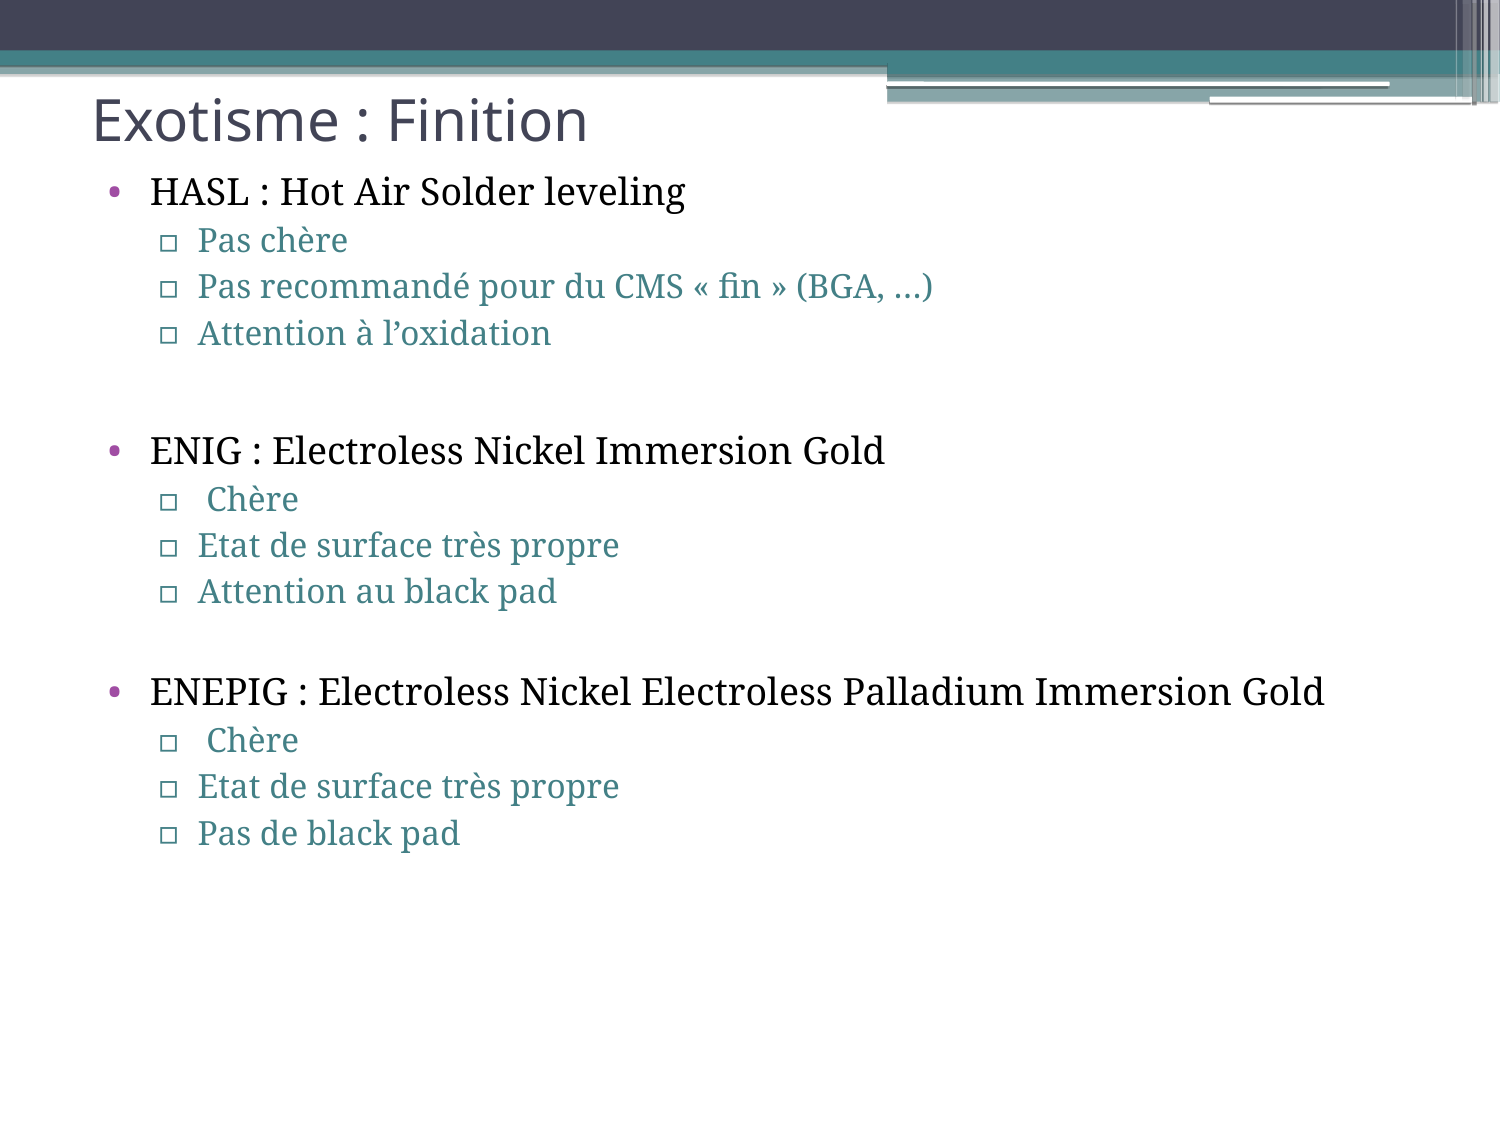

# Exotisme : Finition
HASL : Hot Air Solder leveling
Pas chère
Pas recommandé pour du CMS « fin » (BGA, …)
Attention à l’oxidation
ENIG : Electroless Nickel Immersion Gold
 Chère
Etat de surface très propre
Attention au black pad
ENEPIG : Electroless Nickel Electroless Palladium Immersion Gold
 Chère
Etat de surface très propre
Pas de black pad